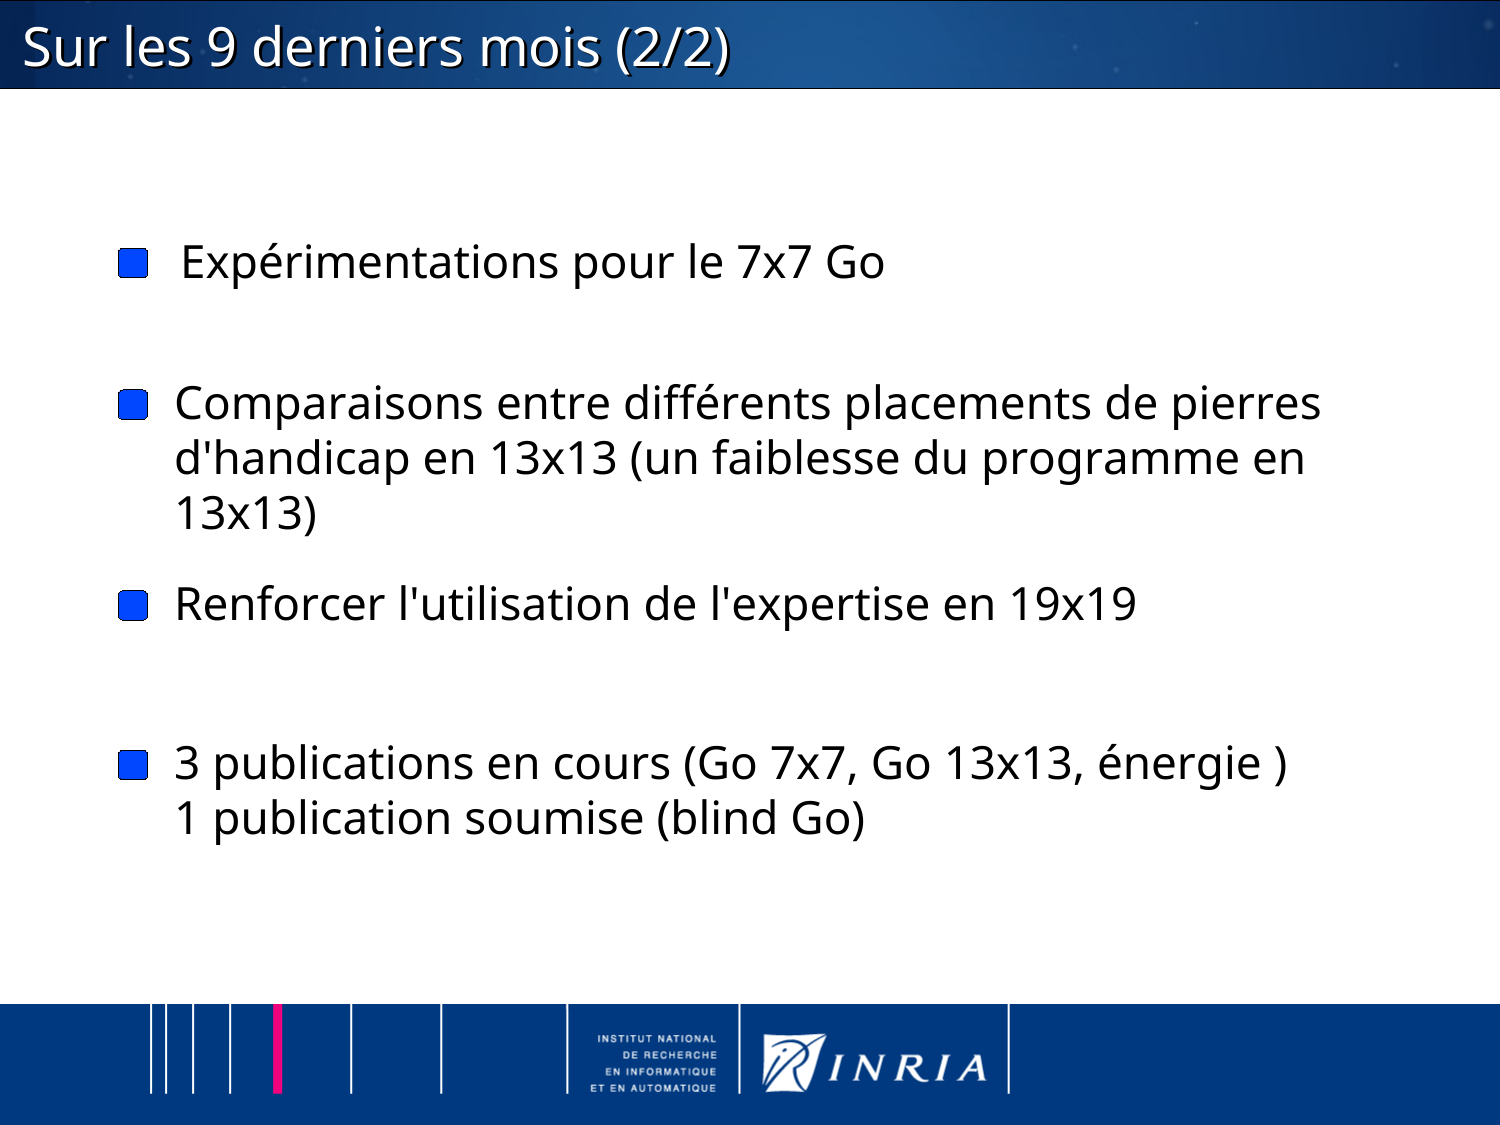

Sur les 9 derniers mois (2/2)
Expérimentations pour le 7x7 Go
Comparaisons entre différents placements de pierres d'handicap en 13x13 (un faiblesse du programme en 13x13)
Renforcer l'utilisation de l'expertise en 19x19
3 publications en cours (Go 7x7, Go 13x13, énergie )
1 publication soumise (blind Go)